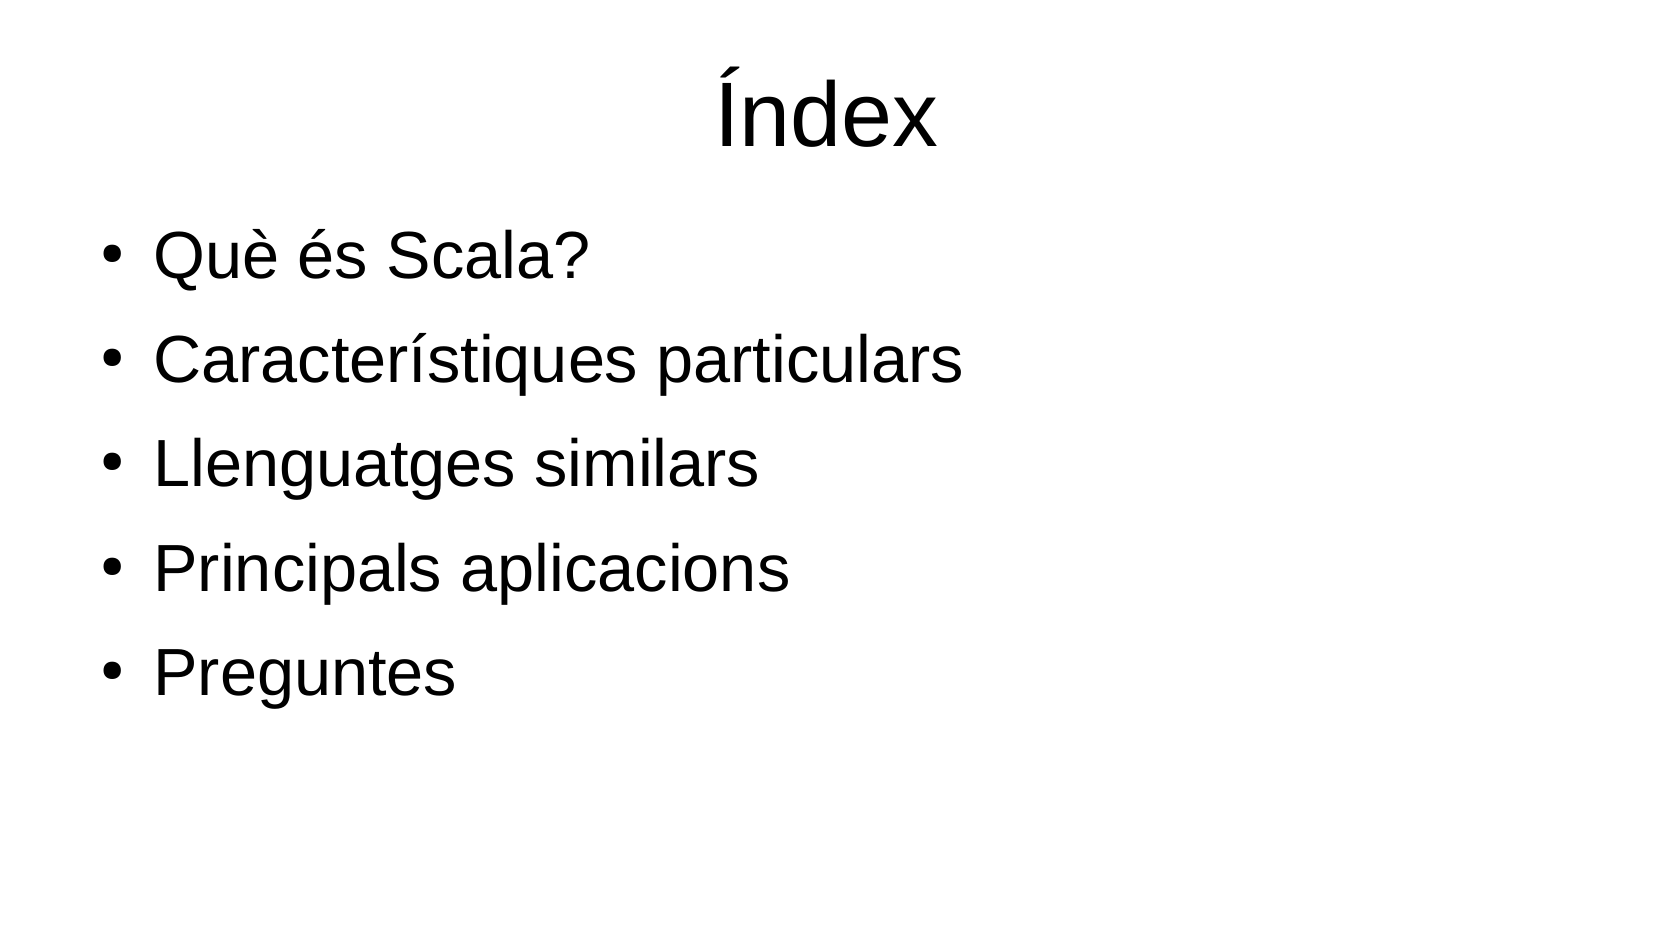

# Índex
Què és Scala?
Característiques particulars
Llenguatges similars
Principals aplicacions
Preguntes